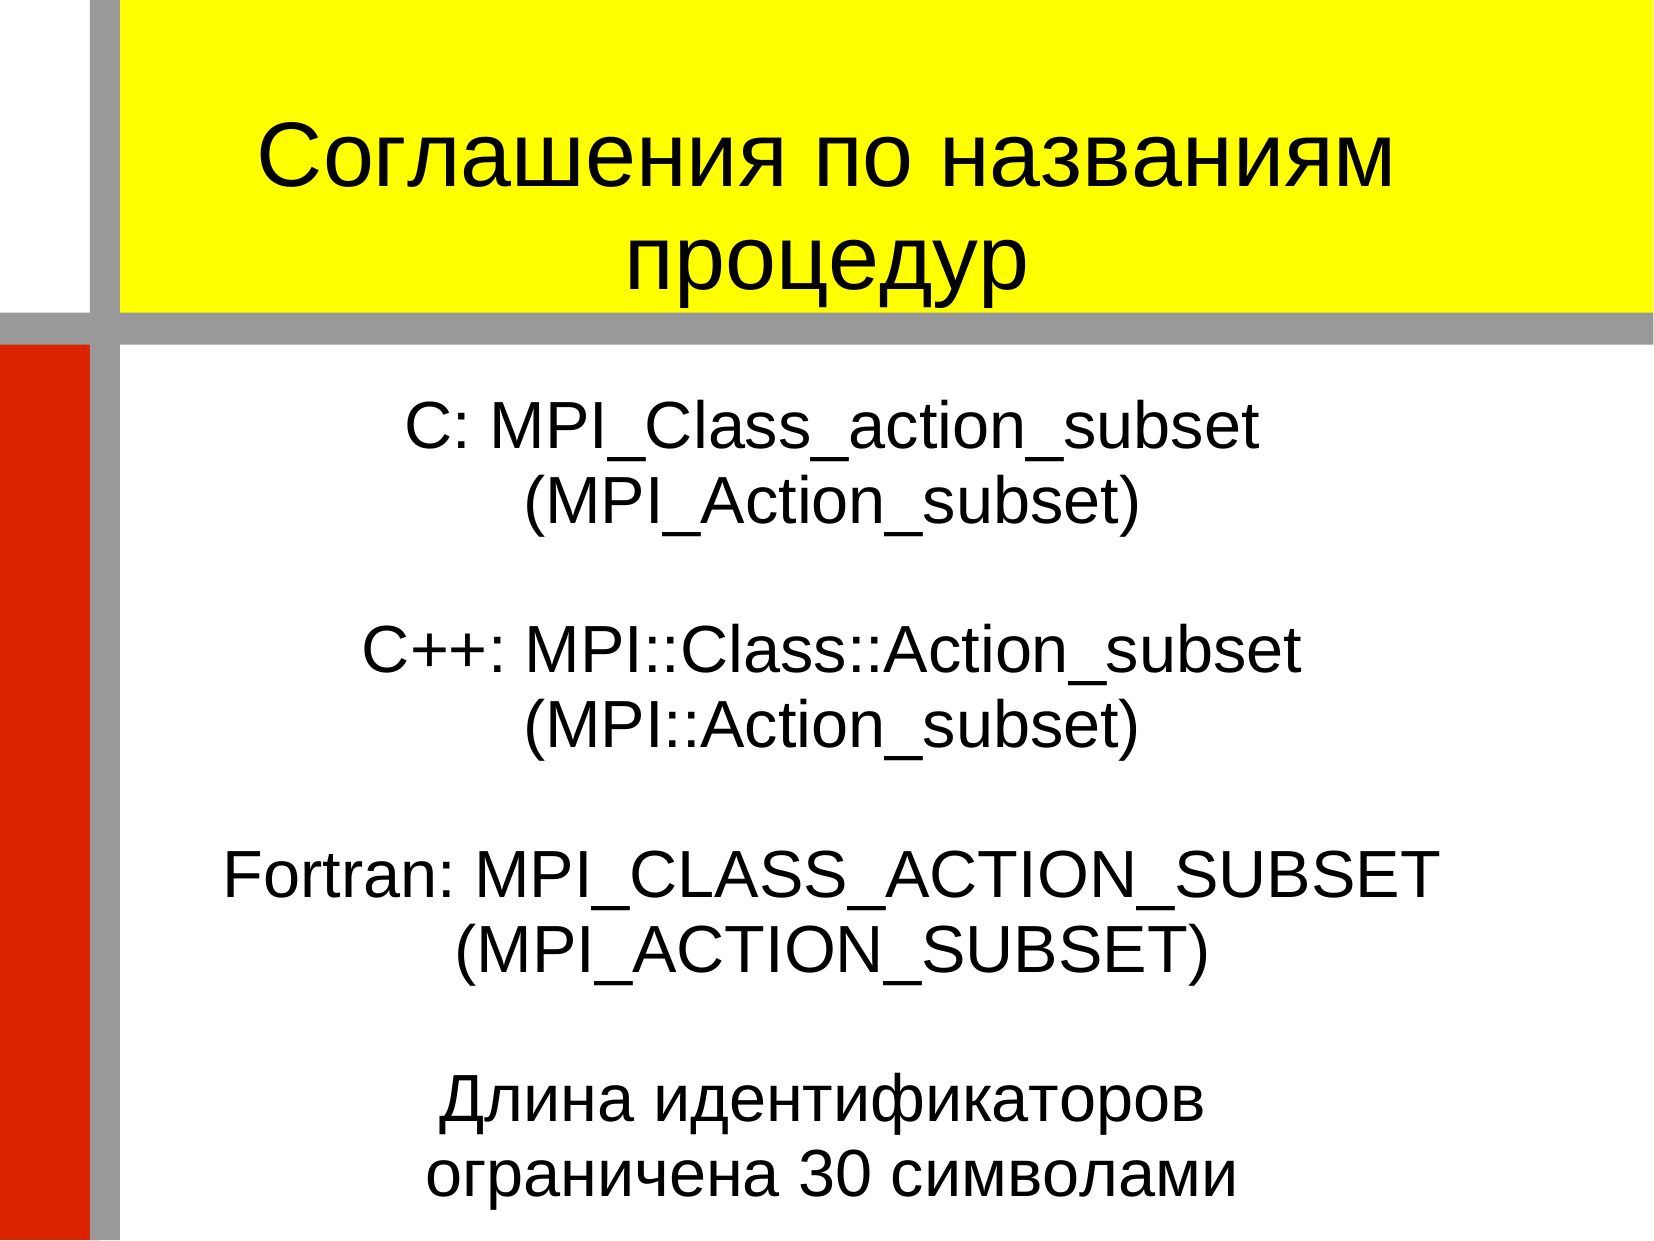

# Соглашения по названиям процедур
C: MPI_Class_action_subset
(MPI_Action_subset)
C++: MPI::Class::Action_subset
(MPI::Action_subset)
Fortran: MPI_CLASS_ACTION_SUBSET
(MPI_ACTION_SUBSET)
Длина идентификаторов
ограничена 30 символами